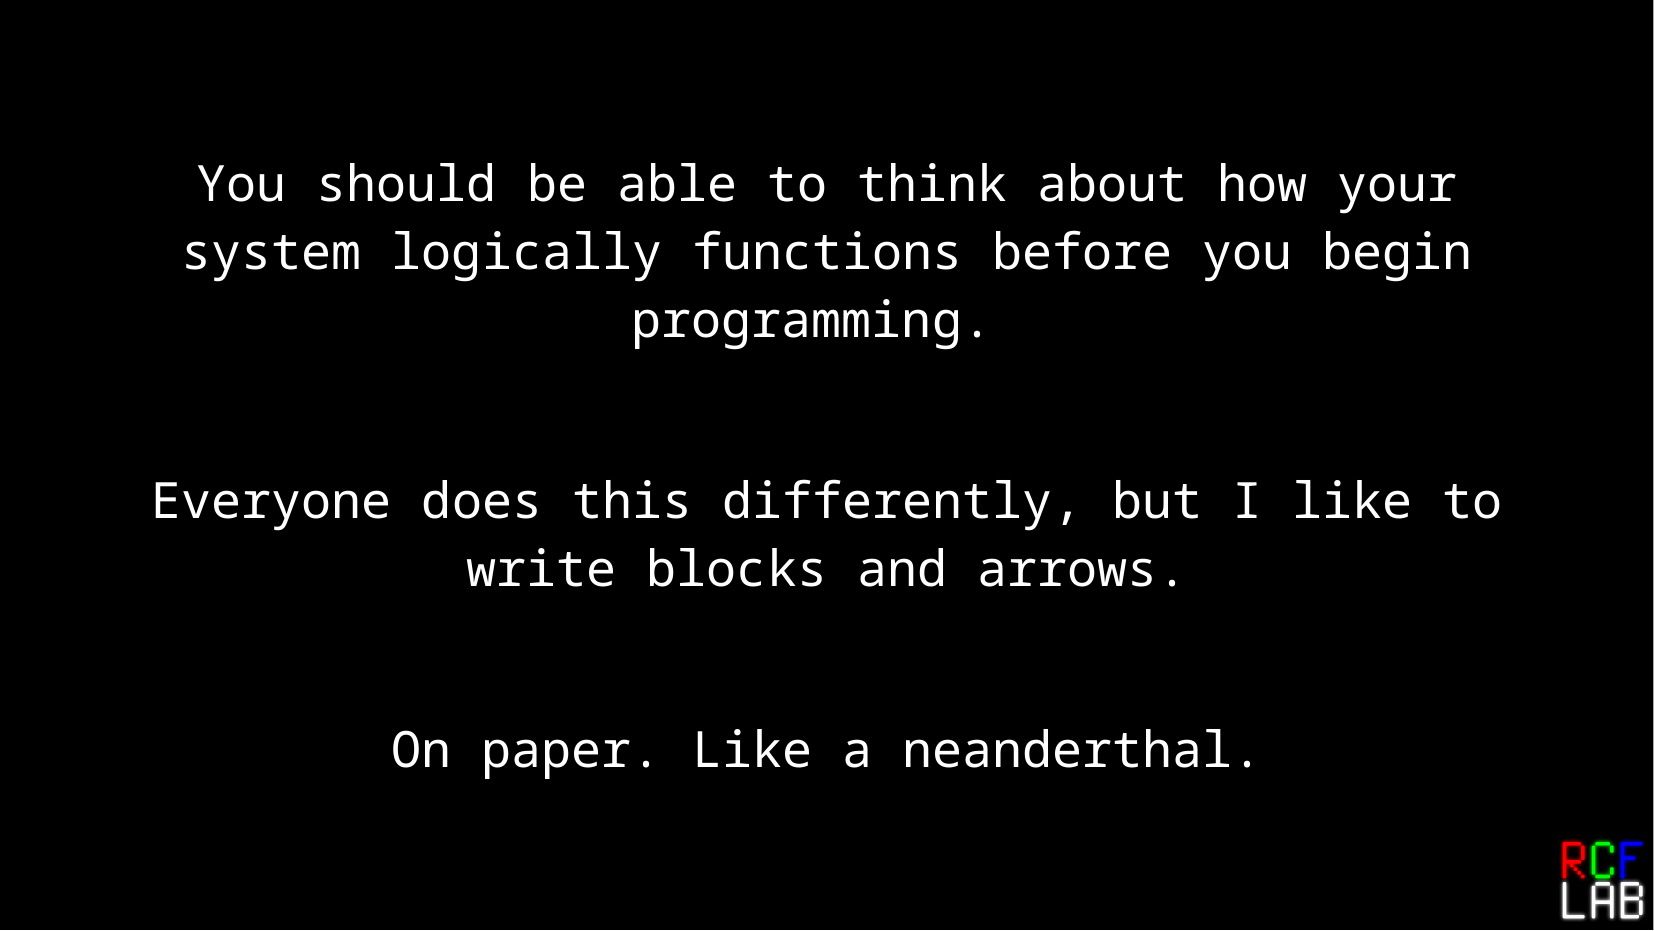

# You should be able to think about how your system logically functions before you begin programming.
Everyone does this differently, but I like to write blocks and arrows.
On paper. Like a neanderthal.